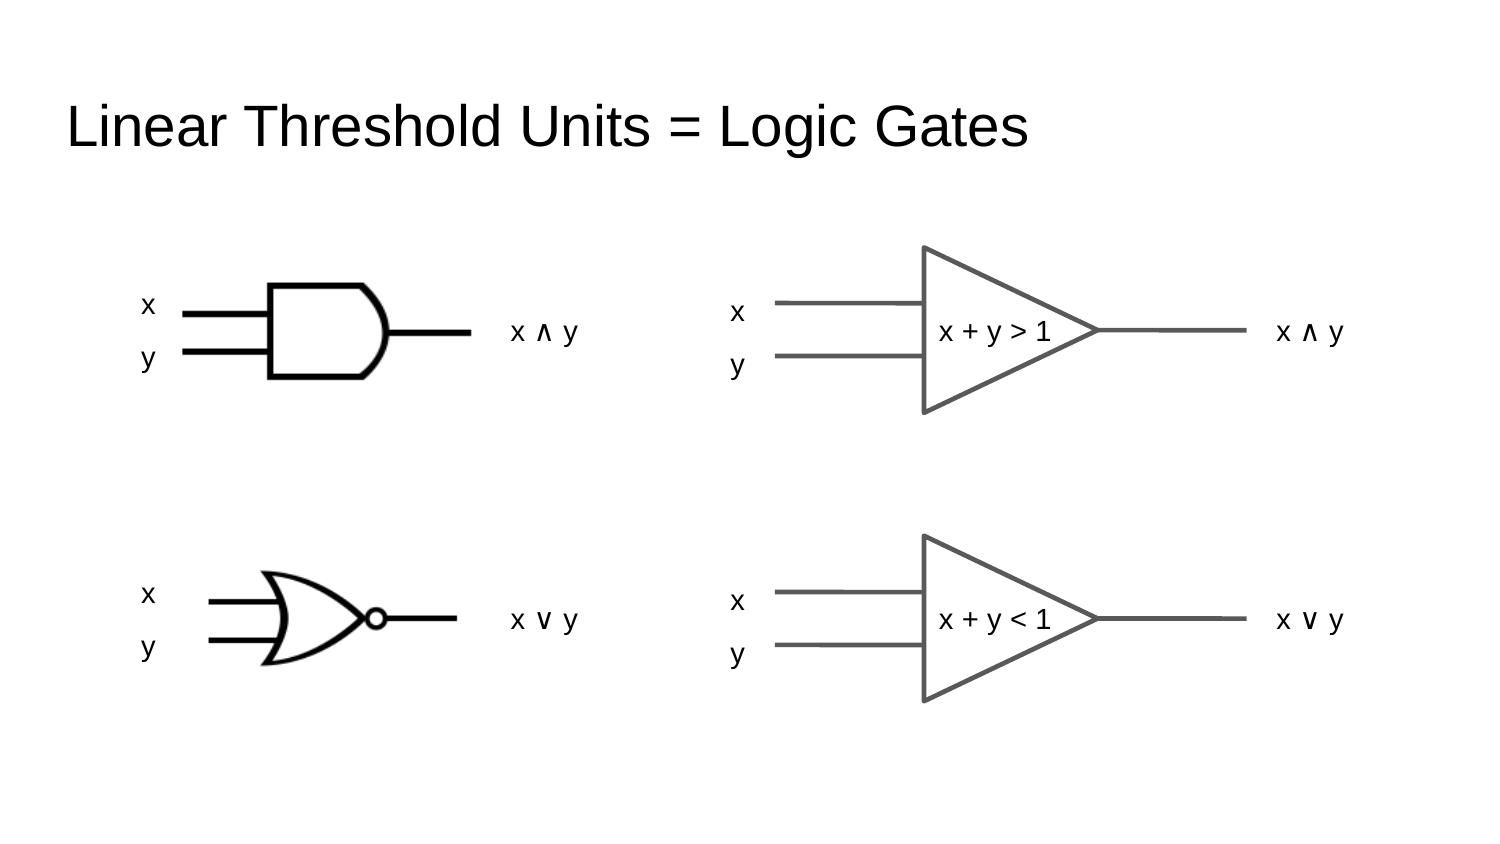

# Linear Threshold Units = Logic Gates
x
x
x ∧ y
x + y > 1
x ∧ y
y
y
x
x
x ∨ y
x + y < 1
x ∨ y
y
y